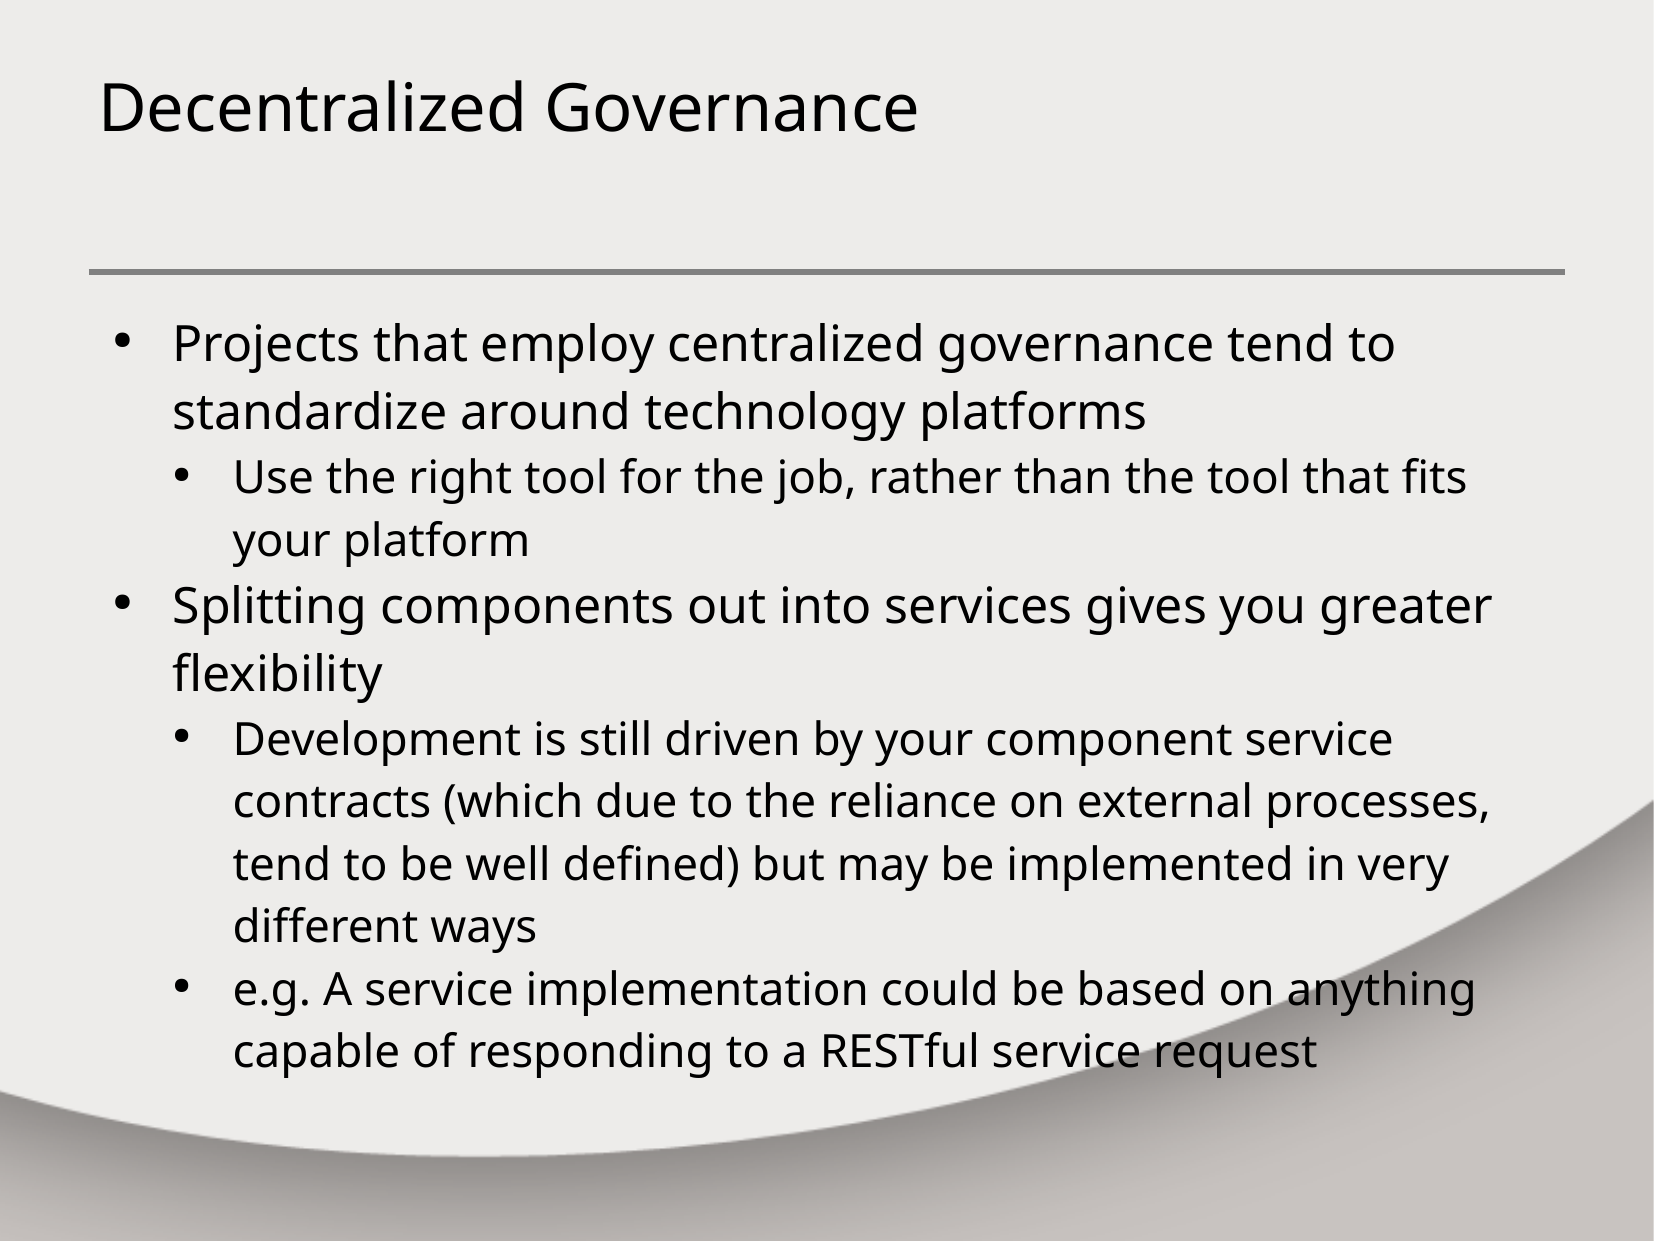

# Decentralized Governance
Projects that employ centralized governance tend to standardize around technology platforms
Use the right tool for the job, rather than the tool that fits your platform
Splitting components out into services gives you greater flexibility
Development is still driven by your component service contracts (which due to the reliance on external processes, tend to be well defined) but may be implemented in very different ways
e.g. A service implementation could be based on anything capable of responding to a RESTful service request